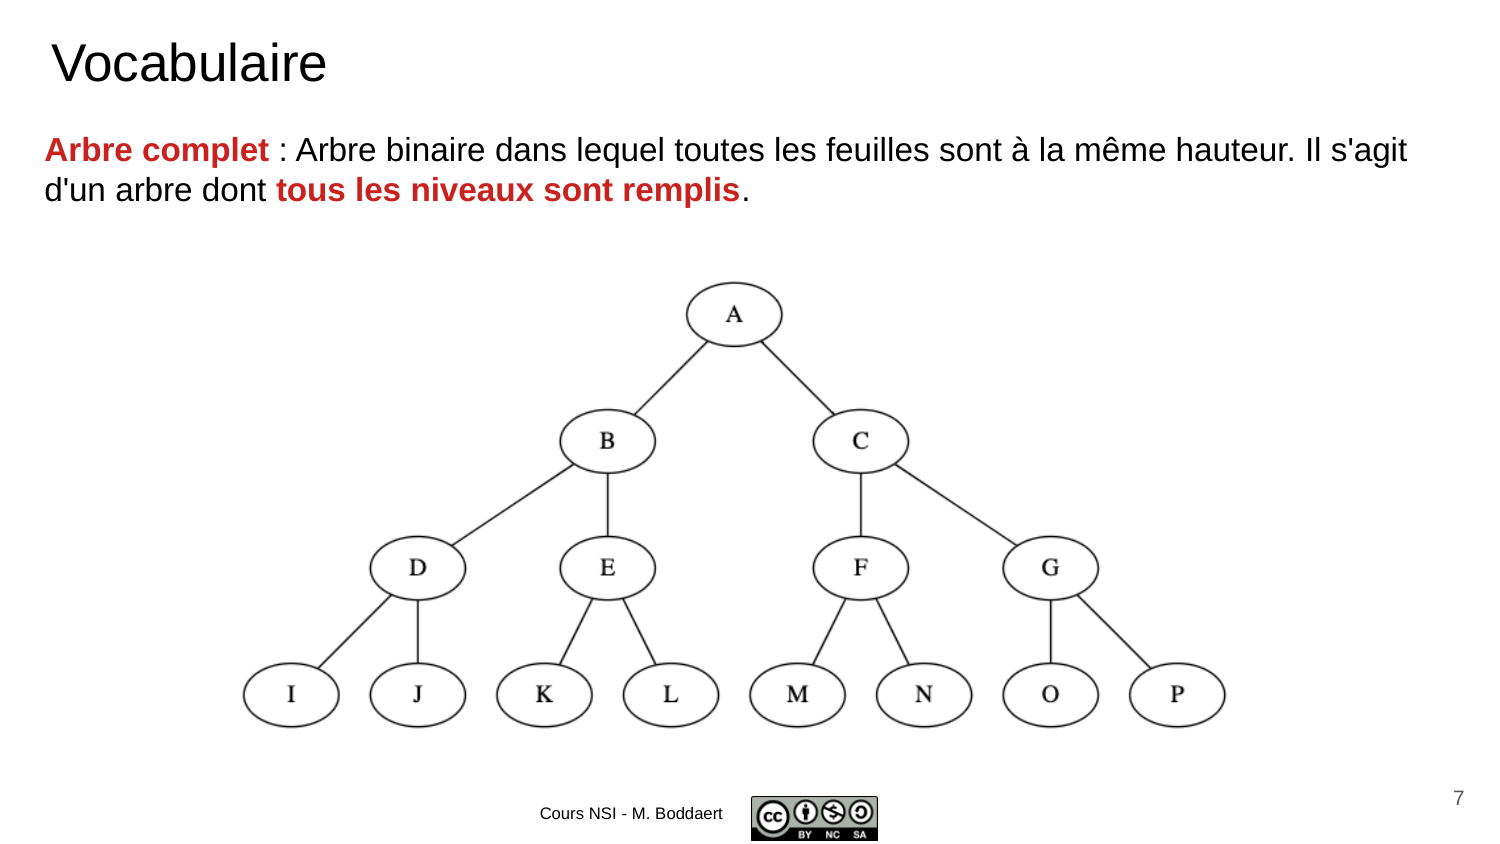

# Vocabulaire
Arbre complet : Arbre binaire dans lequel toutes les feuilles sont à la même hauteur. Il s'agit d'un arbre dont tous les niveaux sont remplis.
7